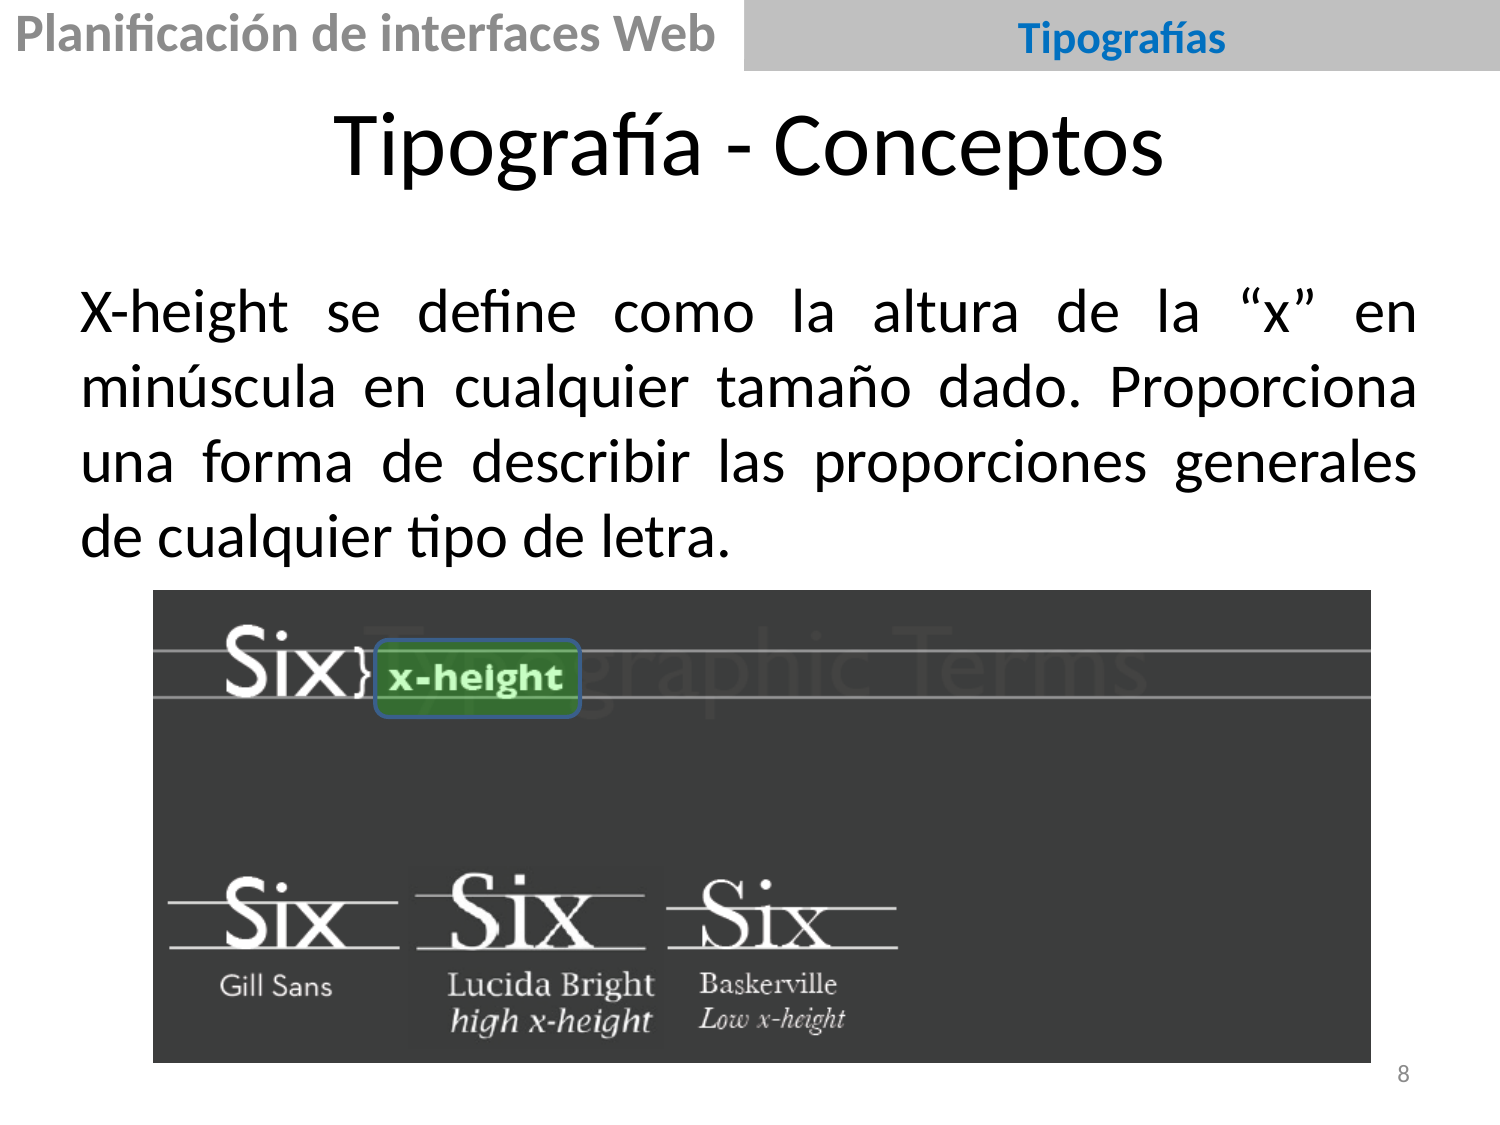

Planificación de interfaces Web
Tipografías
# Tipografía - Conceptos
X-height se define como la altura de la “x” en minúscula en cualquier tamaño dado. Proporciona una forma de describir las proporciones generales de cualquier tipo de letra.